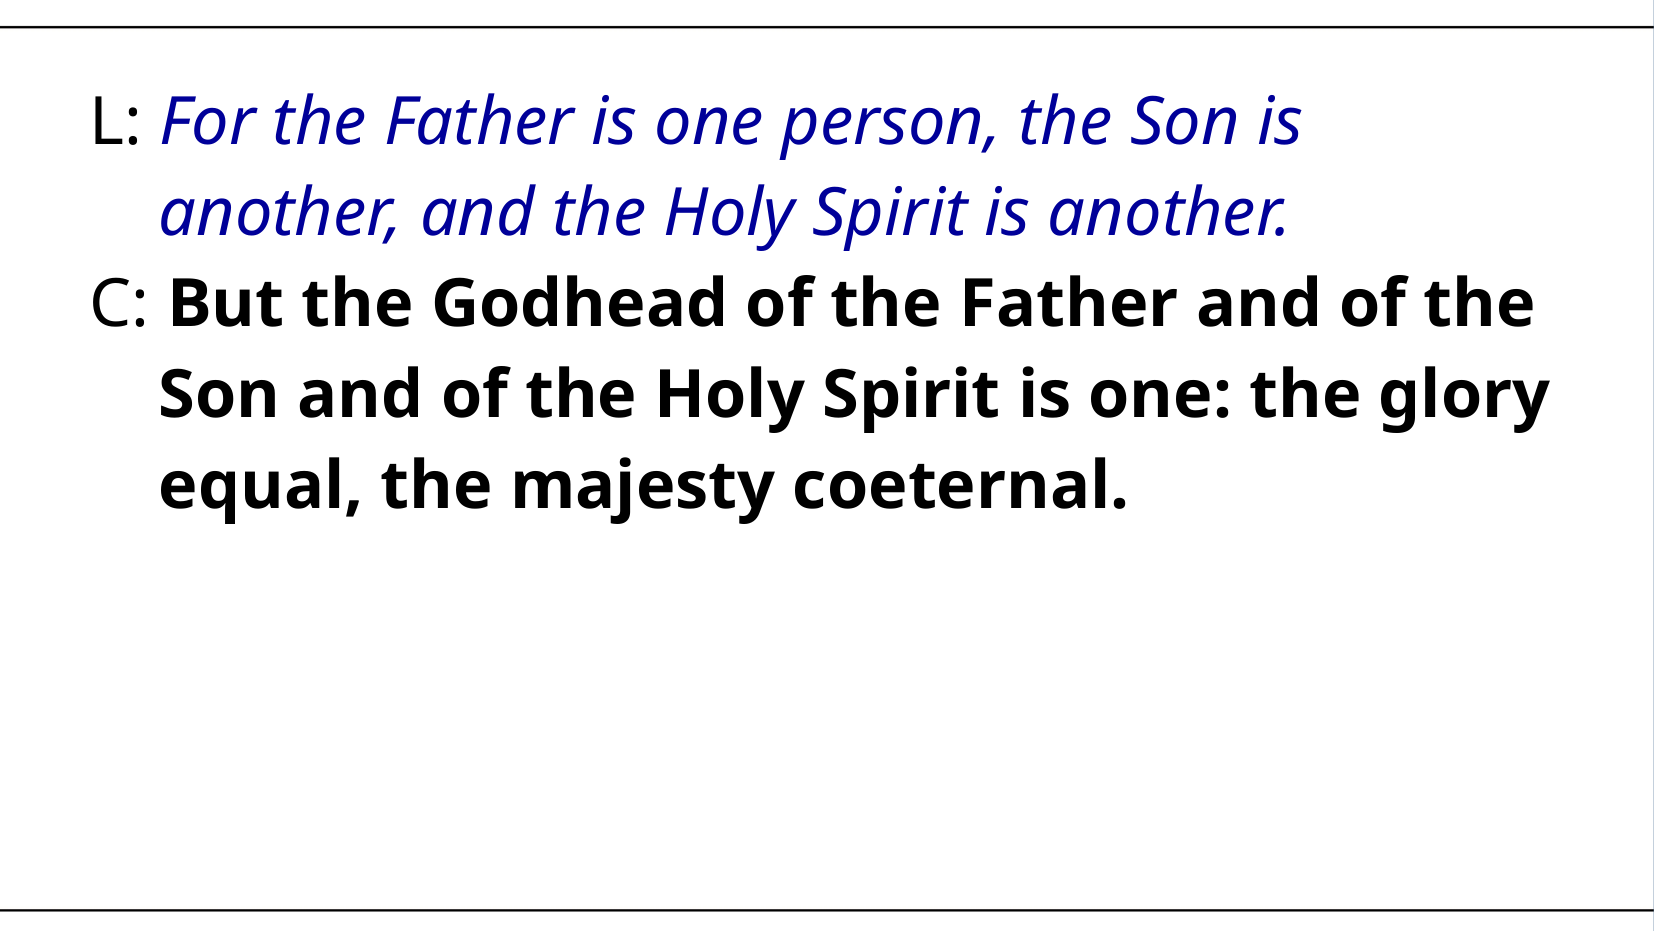

L: For the Father is one person, the Son is
 another, and the Holy Spirit is another.
C: But the Godhead of the Father and of the
 Son and of the Holy Spirit is one: the glory
 equal, the majesty coeternal.